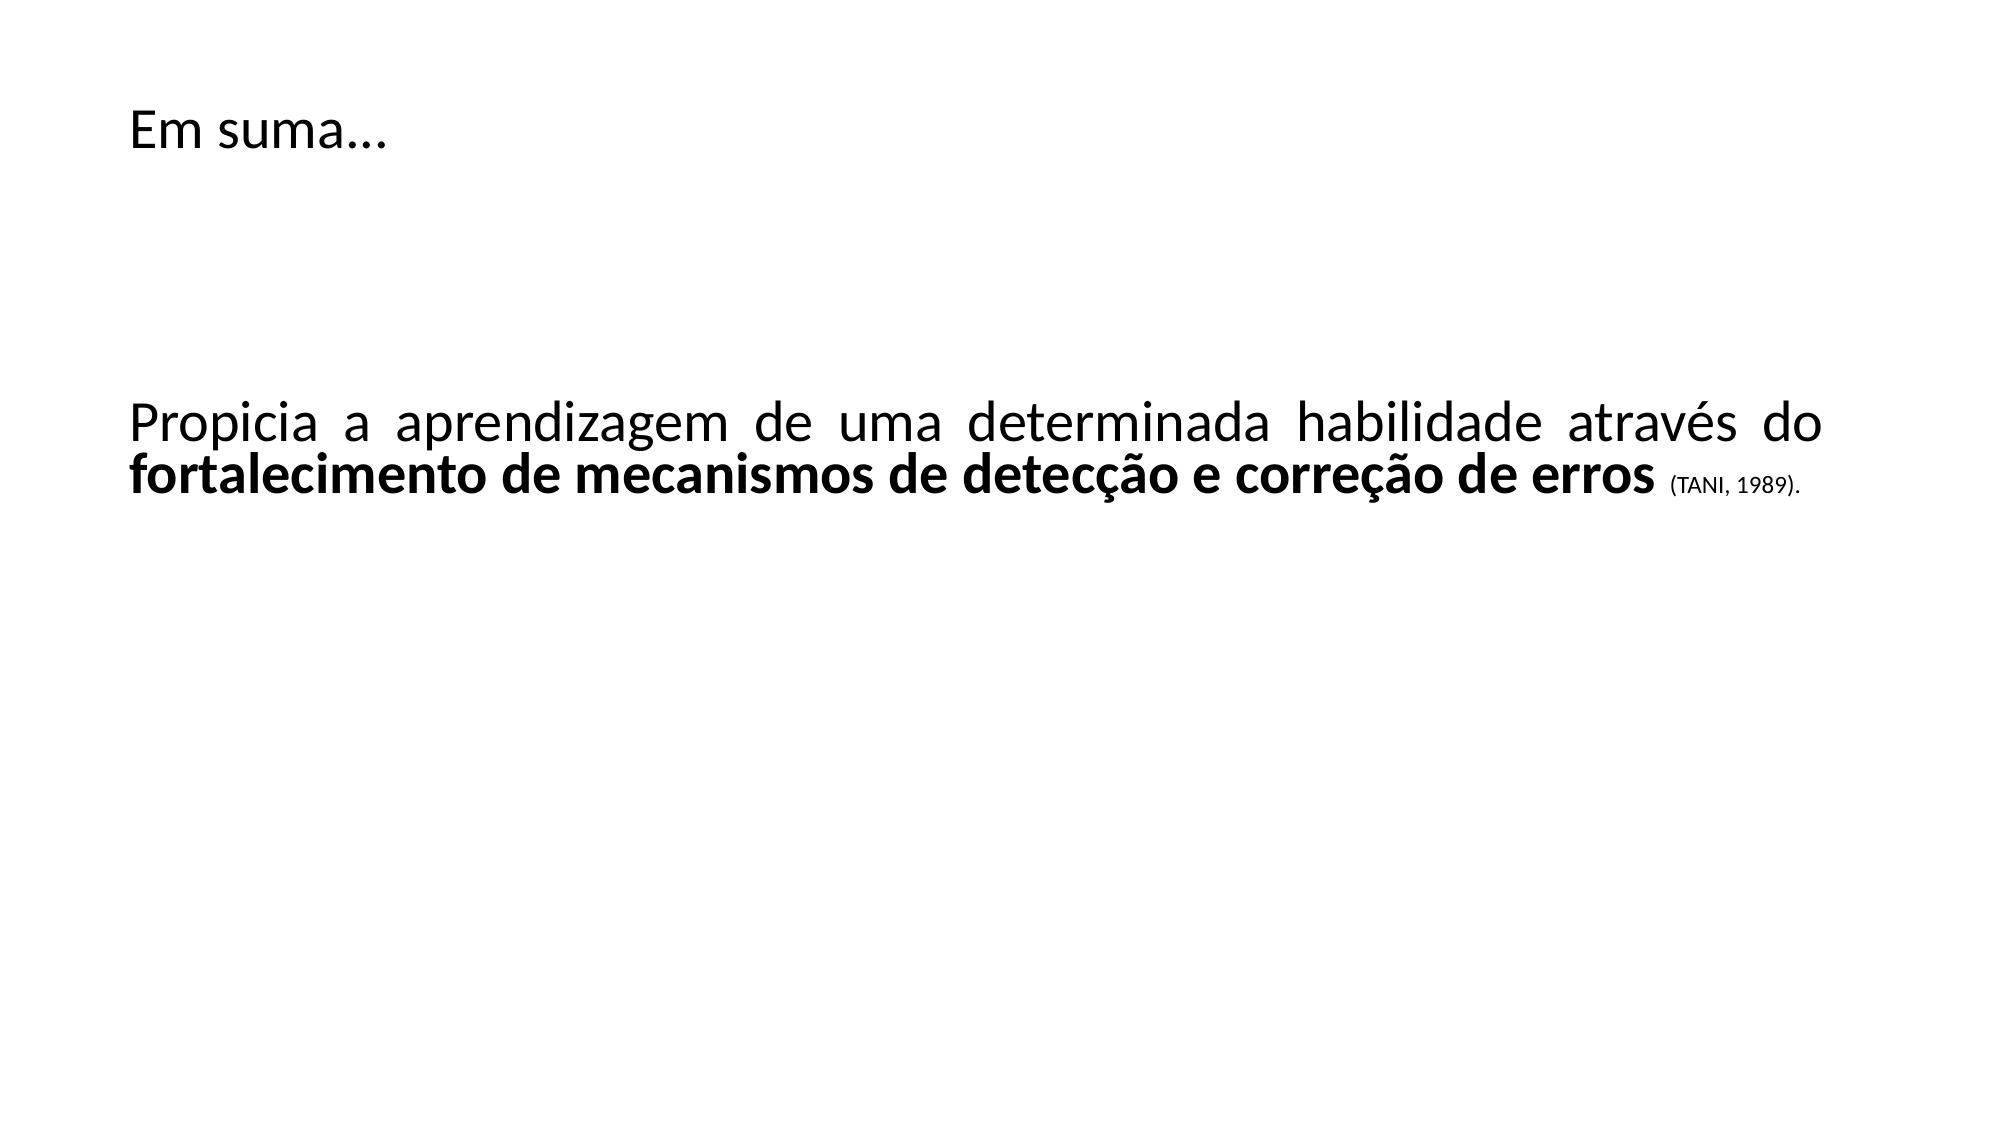

# Em suma...
Propicia a aprendizagem de uma determinada habilidade através do fortalecimento de mecanismos de detecção e correção de erros (TANI, 1989).